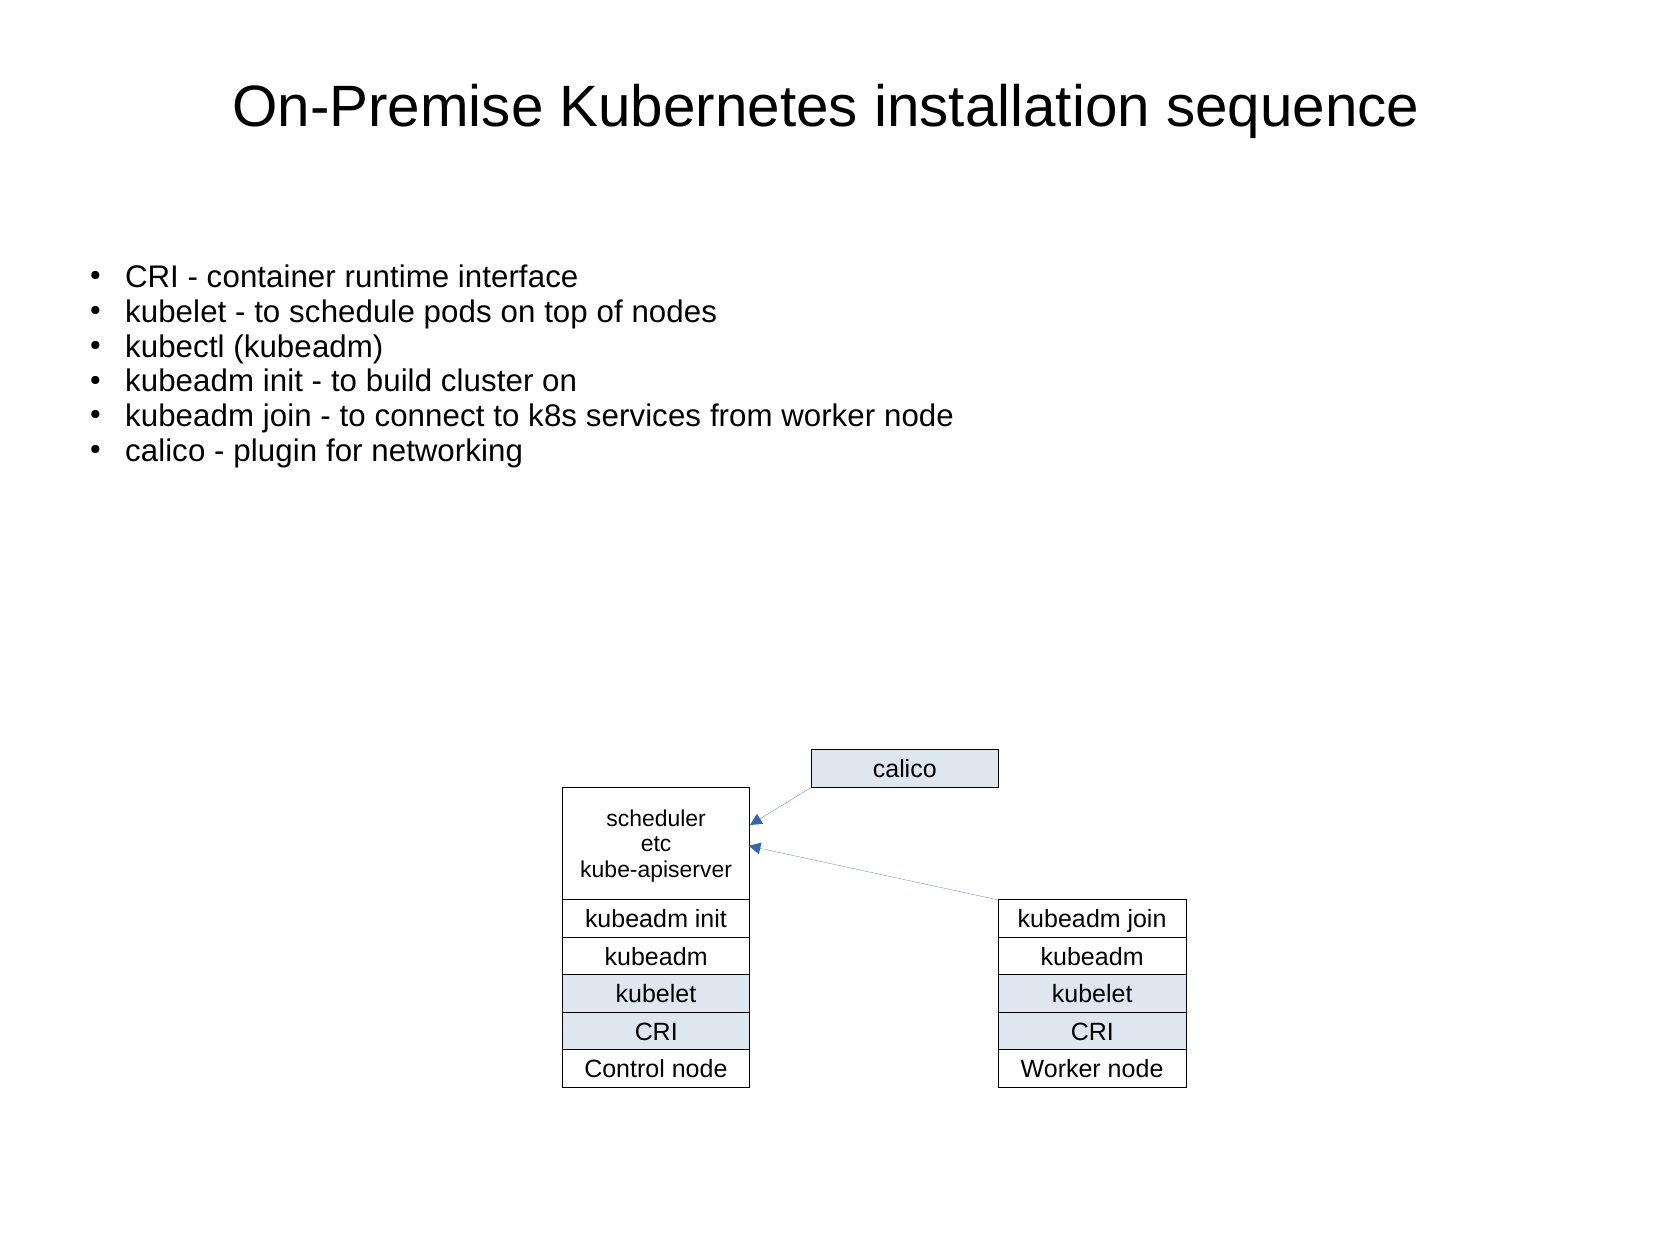

# On-Premise Kubernetes installation sequence
CRI - container runtime interface
kubelet - to schedule pods on top of nodes
kubectl (kubeadm)
kubeadm init - to build cluster on
kubeadm join - to connect to k8s services from worker node
calico - plugin for networking
calico
scheduler
etc
kube-apiserver
kubeadm init
kubeadm join
kubeadm
kubeadm
kubelet
kubelet
CRI
CRI
Control node
Worker node